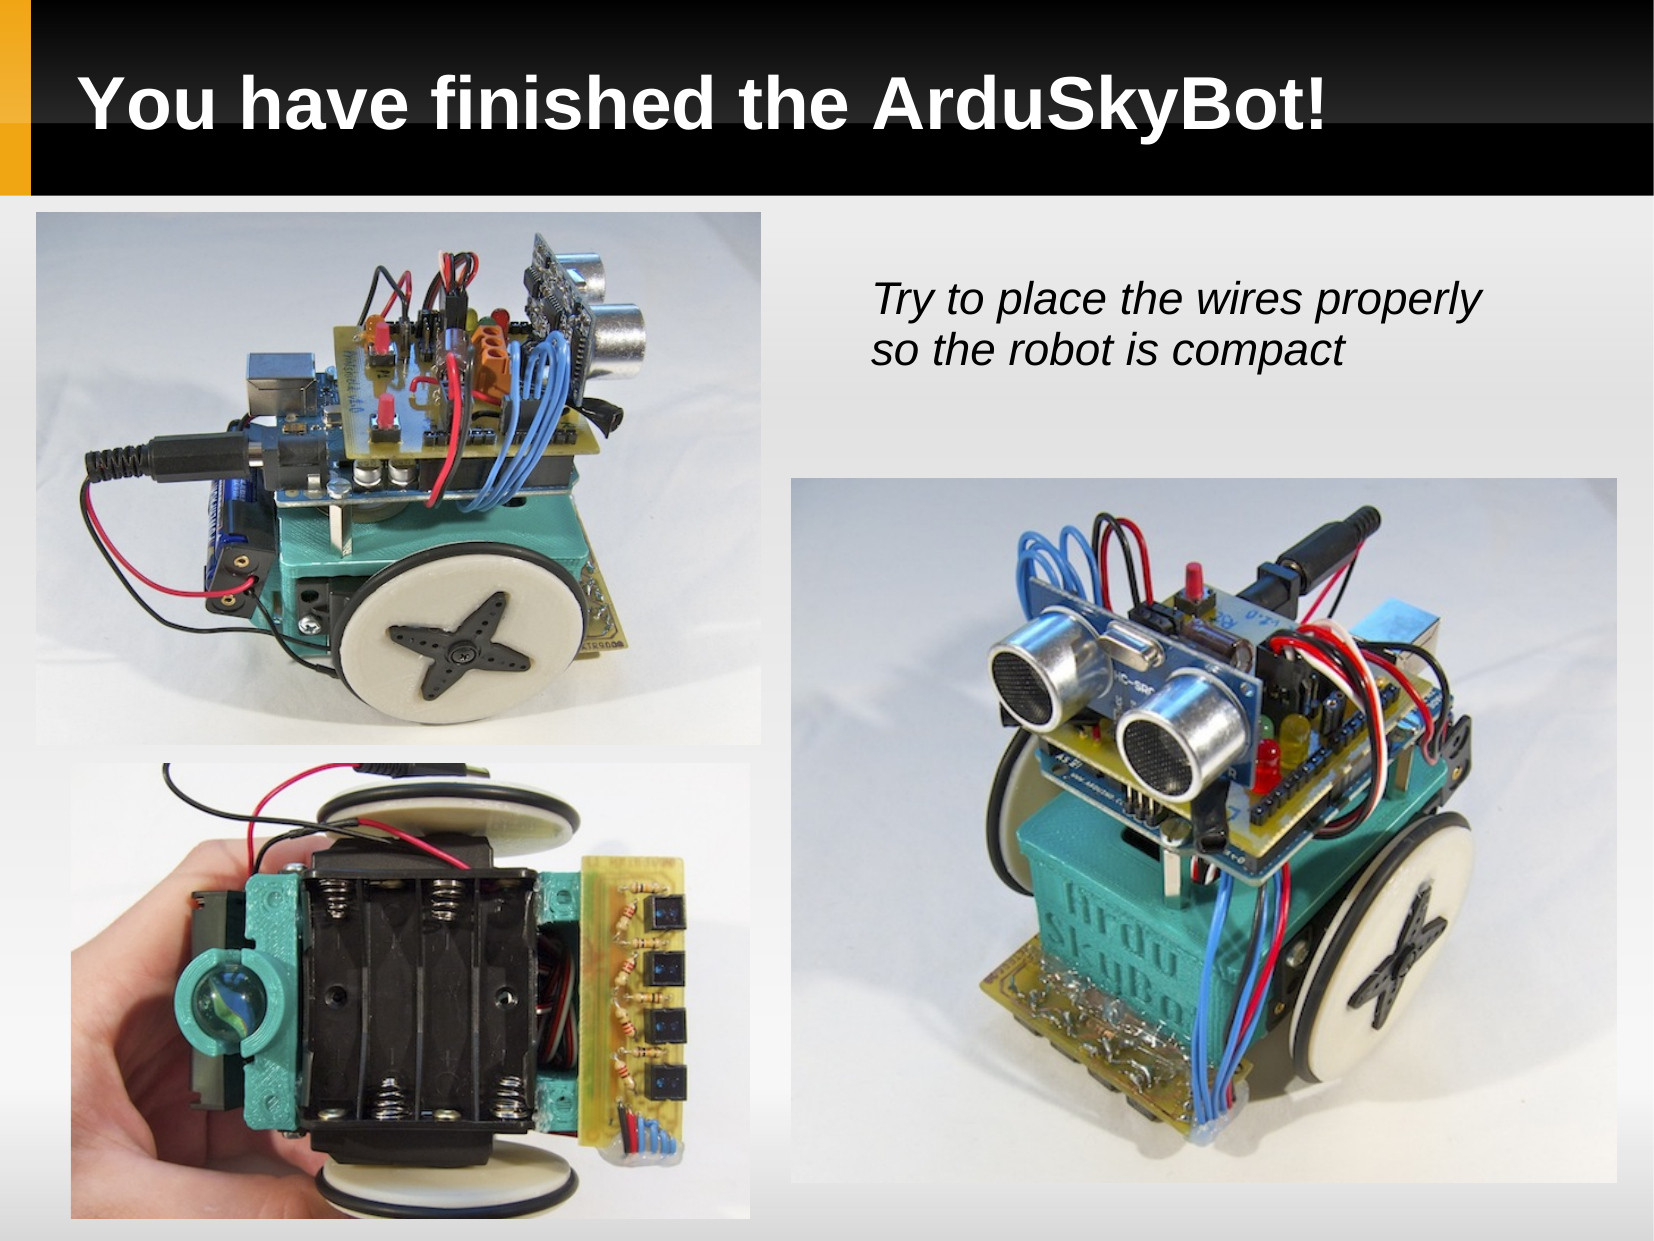

# You have finished the ArduSkyBot!
Try to place the wires properly so the robot is compact